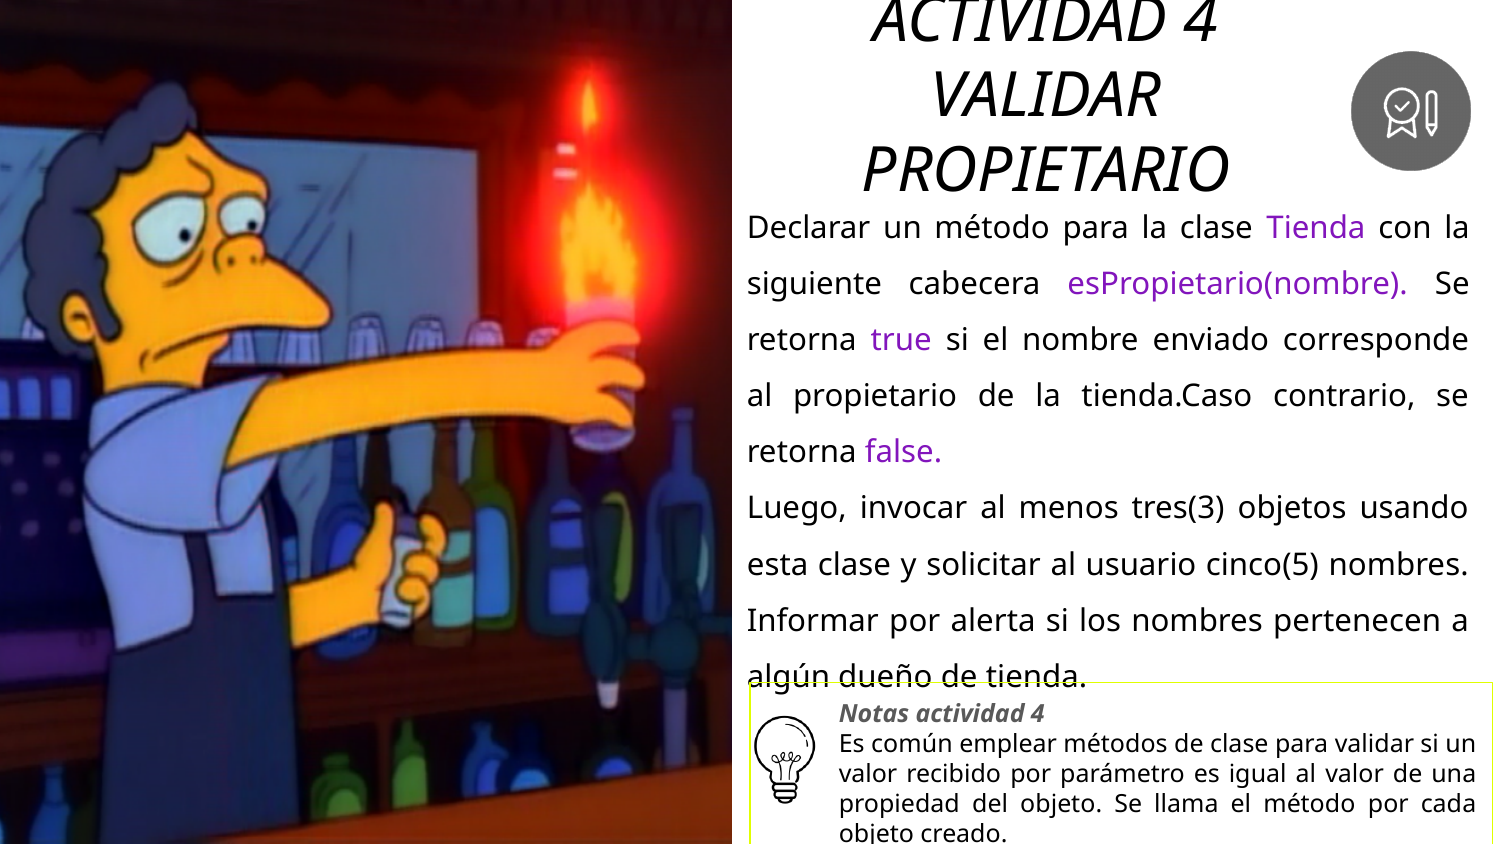

ACTIVIDAD 4
VALIDAR PROPIETARIO
Declarar un método para la clase Tienda con la siguiente cabecera esPropietario(nombre). Se retorna true si el nombre enviado corresponde al propietario de la tienda.Caso contrario, se retorna false.
Luego, invocar al menos tres(3) objetos usando esta clase y solicitar al usuario cinco(5) nombres. Informar por alerta si los nombres pertenecen a algún dueño de tienda.
Notas actividad 4
Es común emplear métodos de clase para validar si un valor recibido por parámetro es igual al valor de una propiedad del objeto. Se llama el método por cada objeto creado.